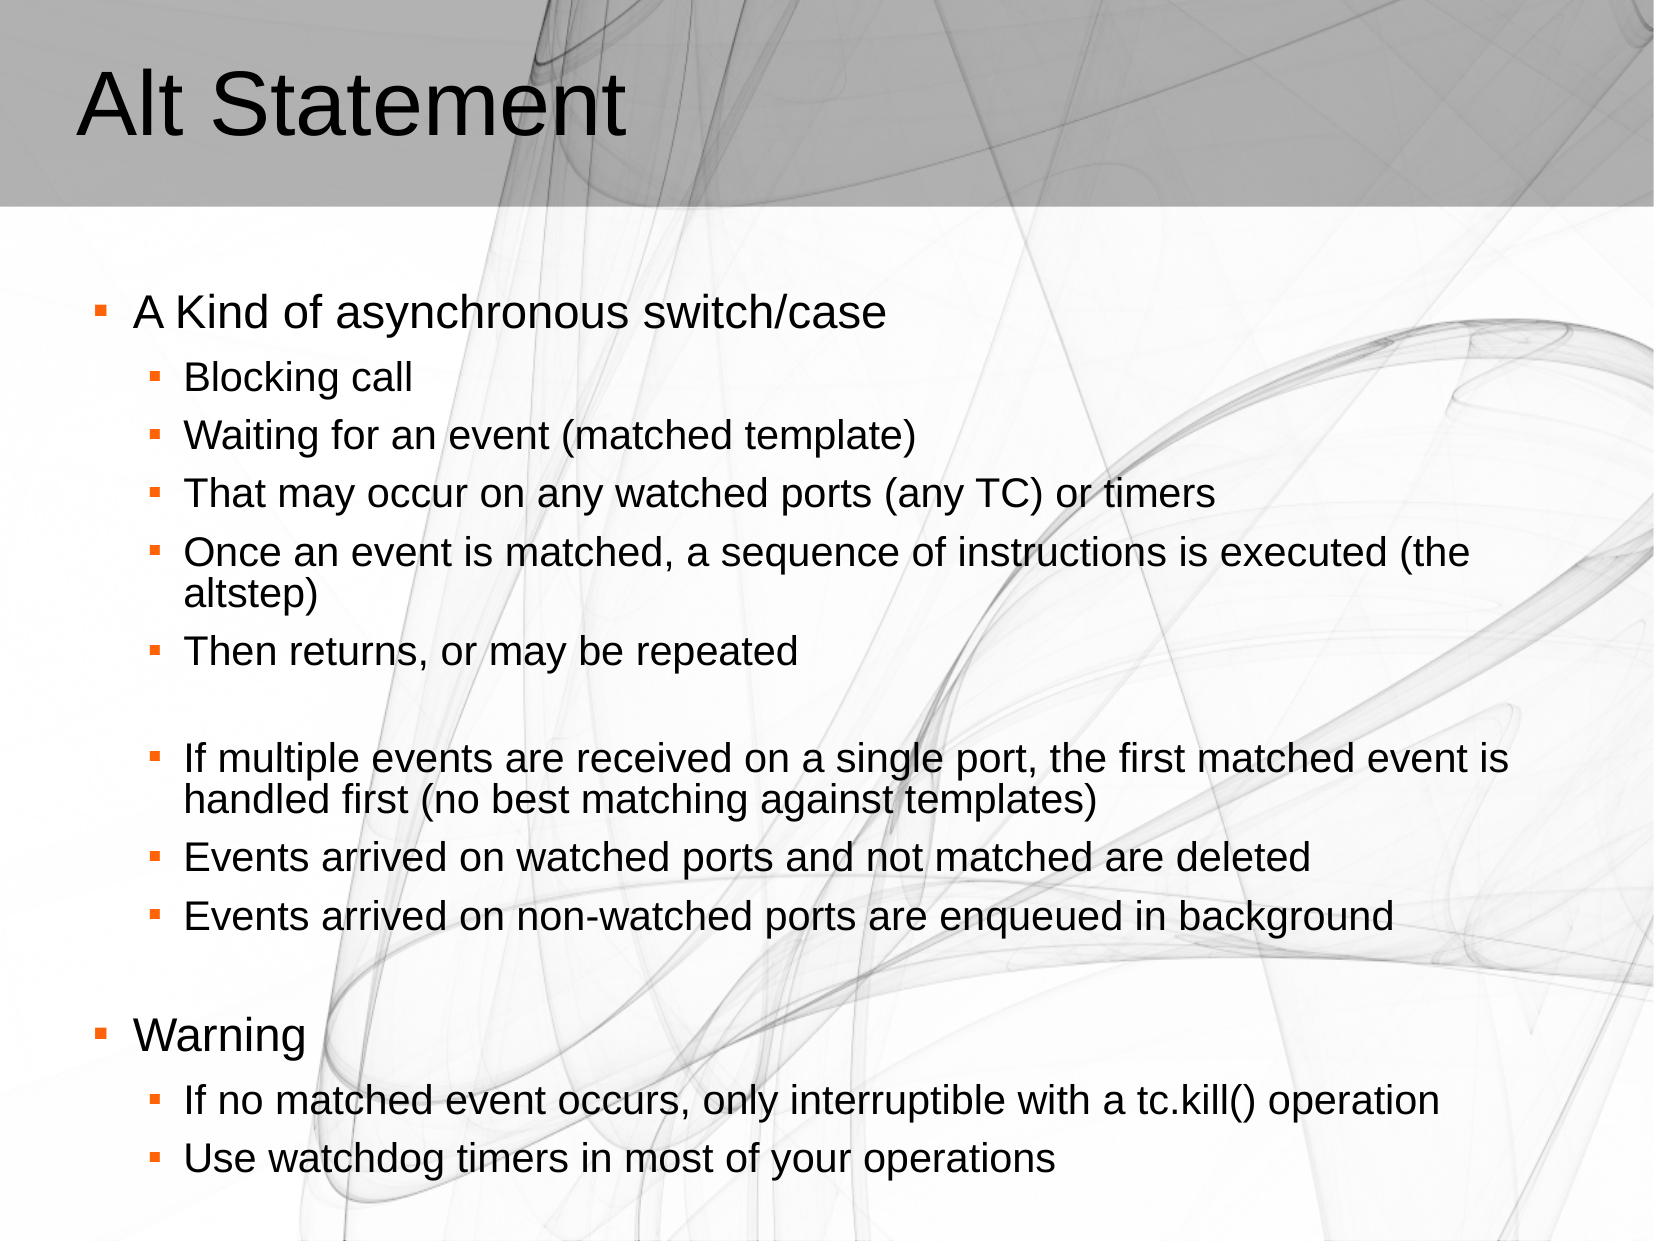

# Alt Statement
A Kind of asynchronous switch/case
Blocking call
Waiting for an event (matched template)
That may occur on any watched ports (any TC) or timers
Once an event is matched, a sequence of instructions is executed (the altstep)
Then returns, or may be repeated
If multiple events are received on a single port, the first matched event is handled first (no best matching against templates)
Events arrived on watched ports and not matched are deleted
Events arrived on non-watched ports are enqueued in background
Warning
If no matched event occurs, only interruptible with a tc.kill() operation
Use watchdog timers in most of your operations